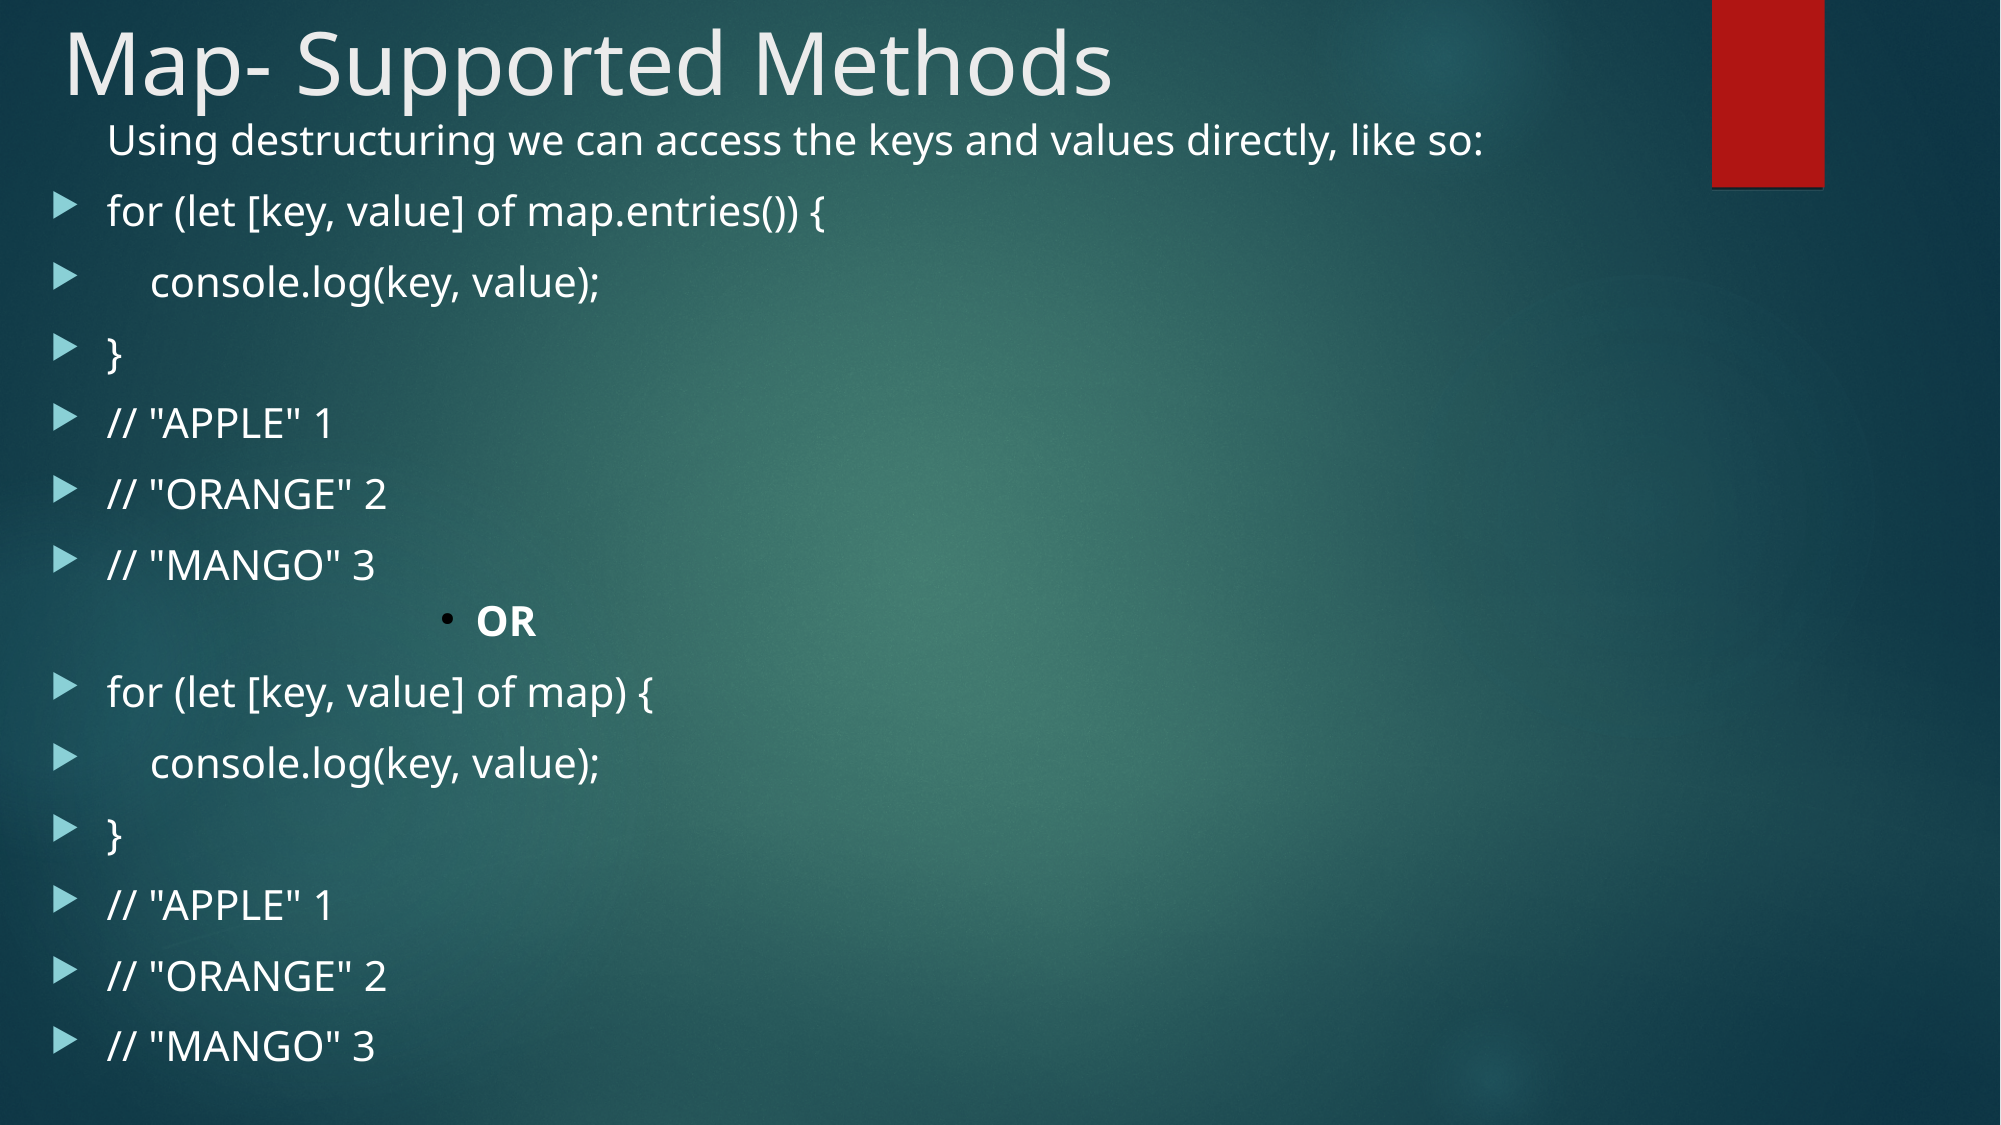

# Map- Supported Methods
Using destructuring we can access the keys and values directly, like so:
for (let [key, value] of map.entries()) {
 console.log(key, value);
}
// "APPLE" 1
// "ORANGE" 2
// "MANGO" 3
OR
for (let [key, value] of map) {
 console.log(key, value);
}
// "APPLE" 1
// "ORANGE" 2
// "MANGO" 3